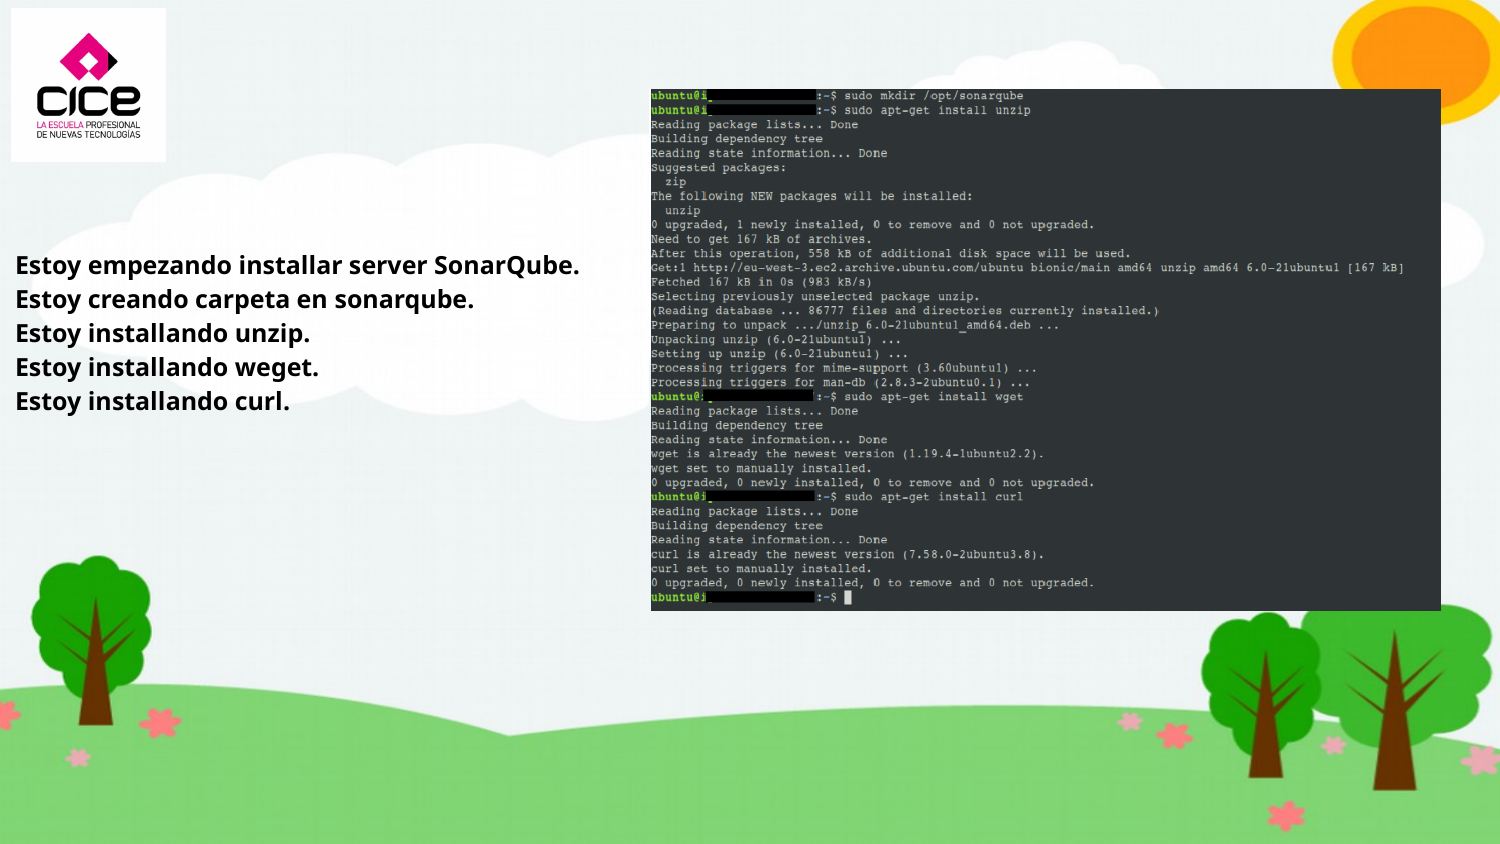

# Estoy empezando installar server SonarQube. Estoy creando carpeta en sonarqube. Estoy installando unzip. Estoy installando weget. Estoy installando curl.